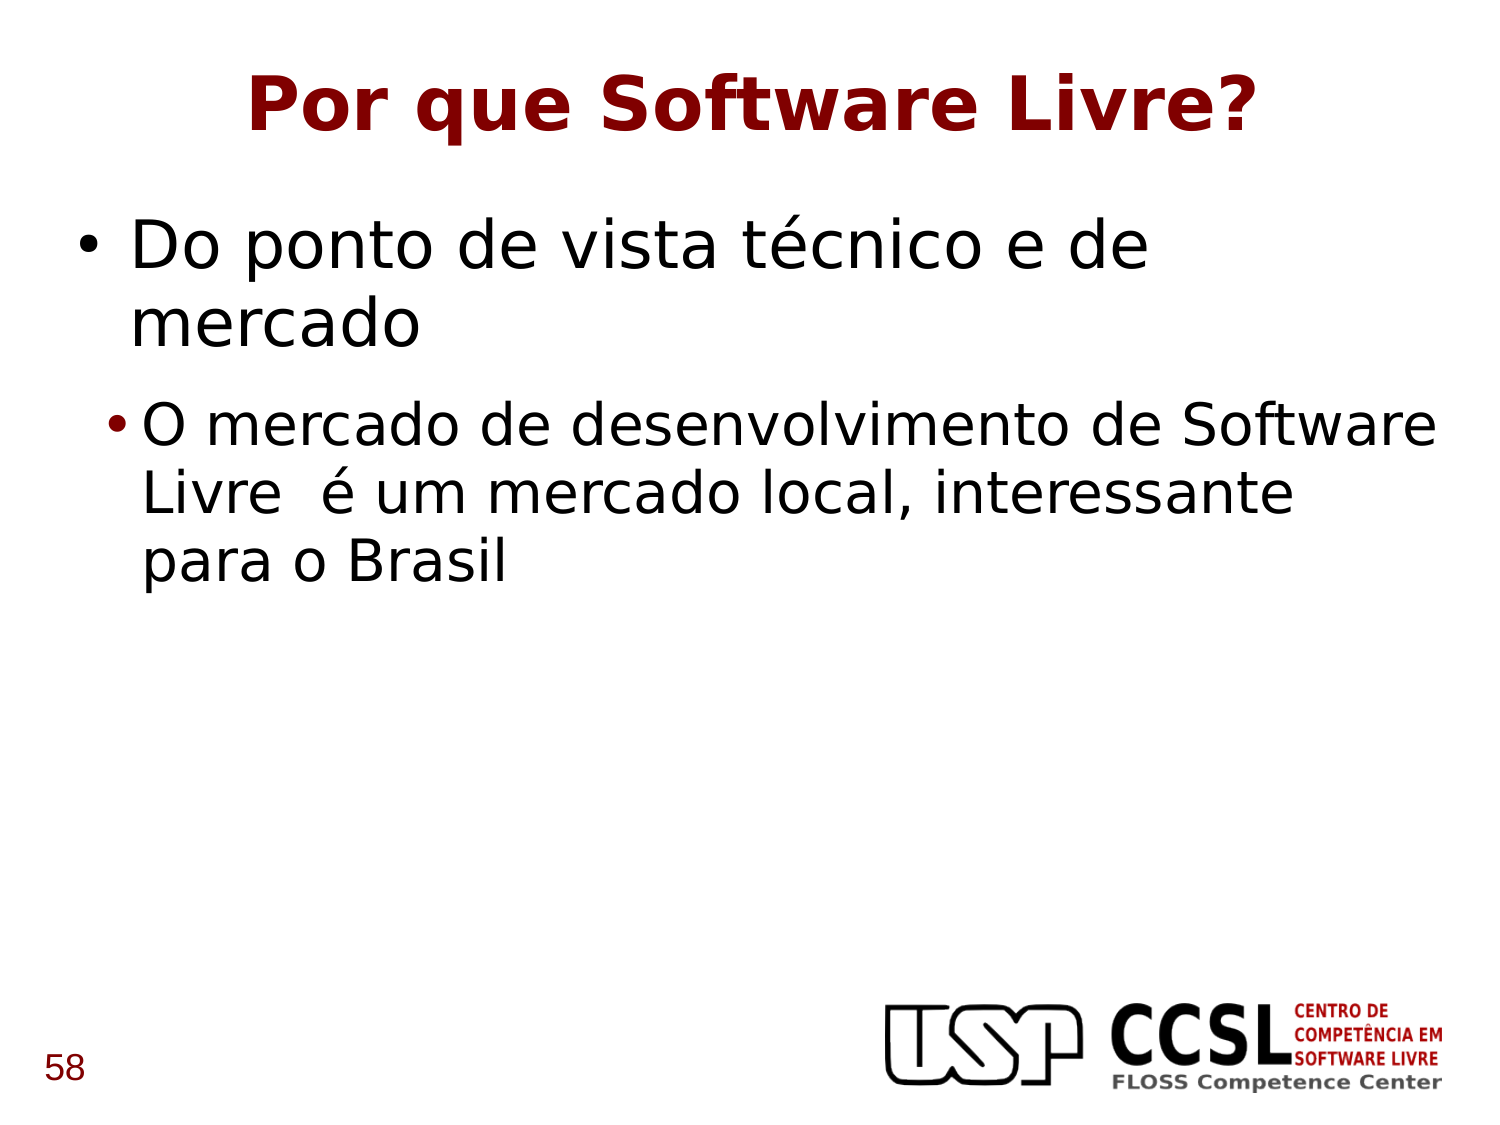

# Por que Software Livre?
Do ponto de vista técnico e de mercado
O mercado de desenvolvimento de Software Livre é um mercado local, interessante para o Brasil